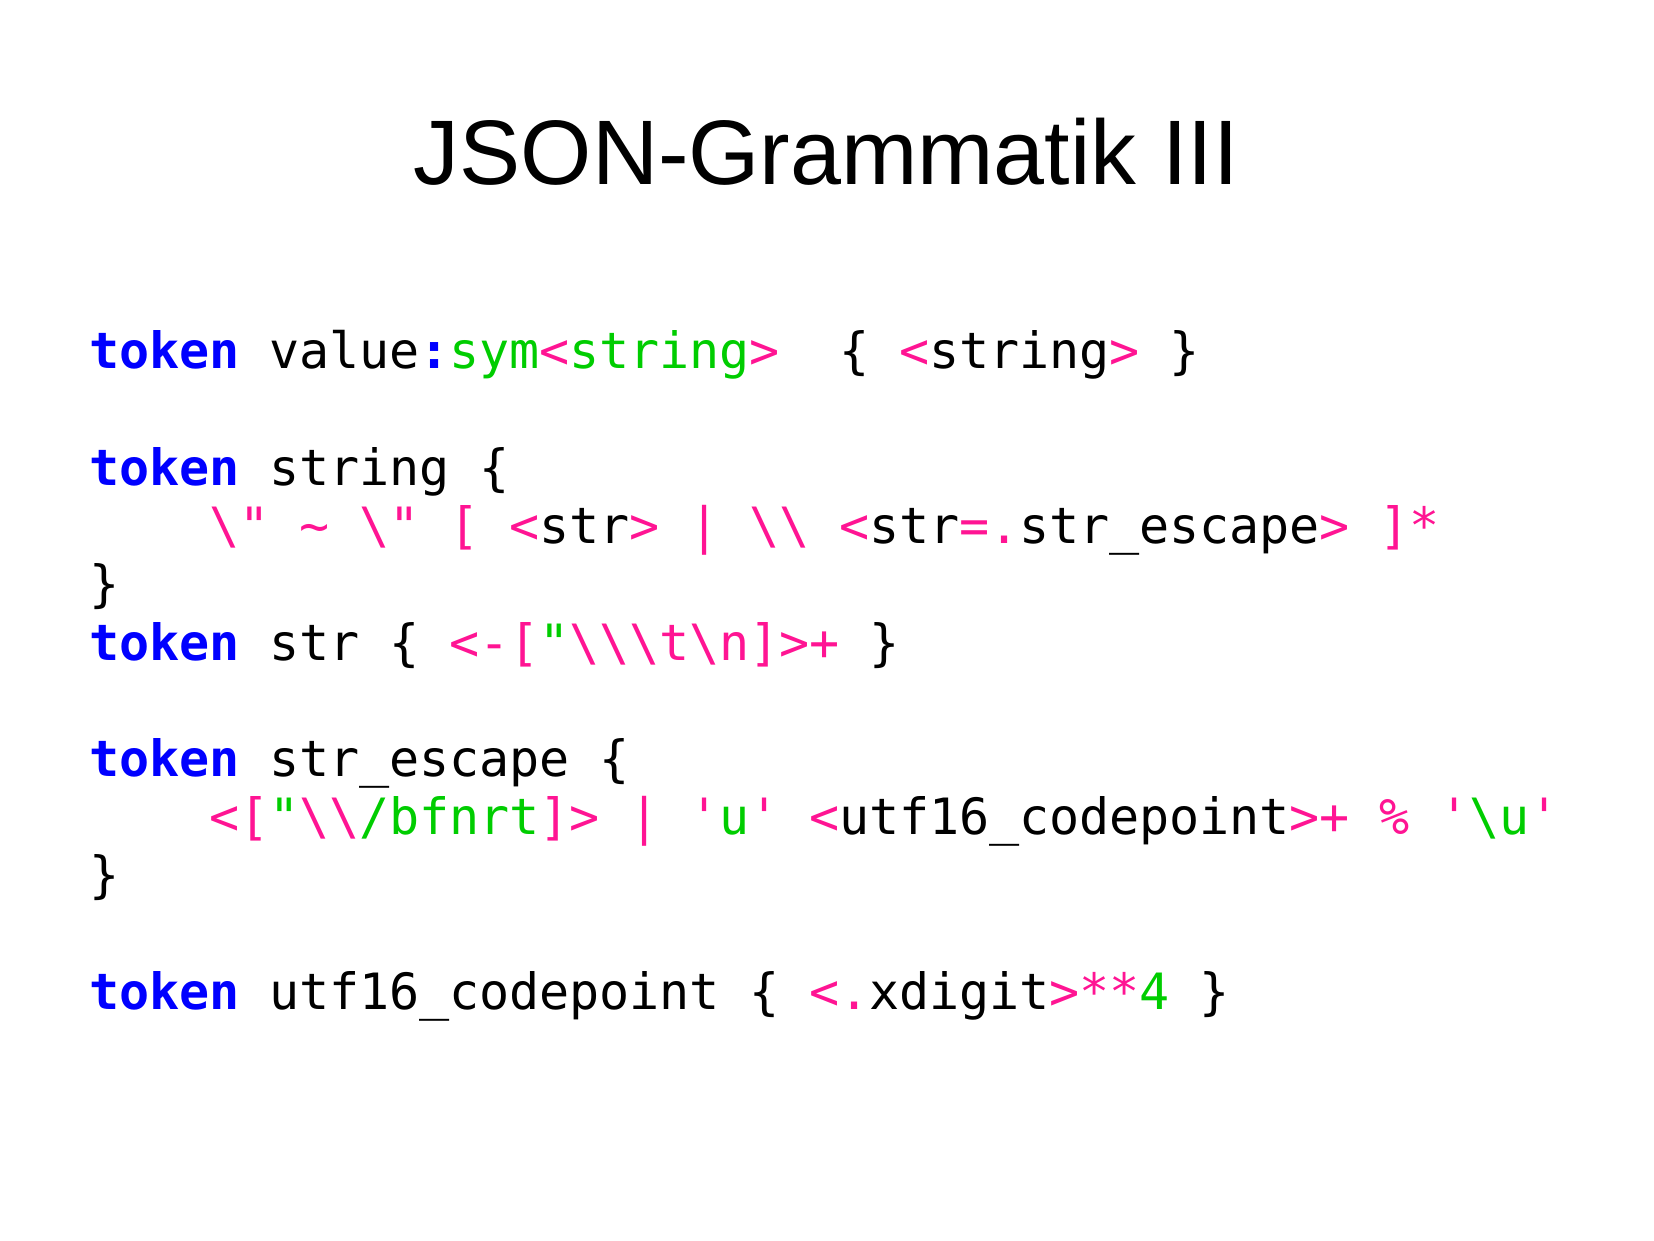

# JSON-Grammatik III
token value:sym<string> { <string> }
token string {
 \" ~ \" [ <str> | \\ <str=.str_escape> ]*
}
token str { <-["\\\t\n]>+ }
token str_escape {
 <["\\/bfnrt]> | 'u' <utf16_codepoint>+ % '\u'
}
token utf16_codepoint { <.xdigit>**4 }